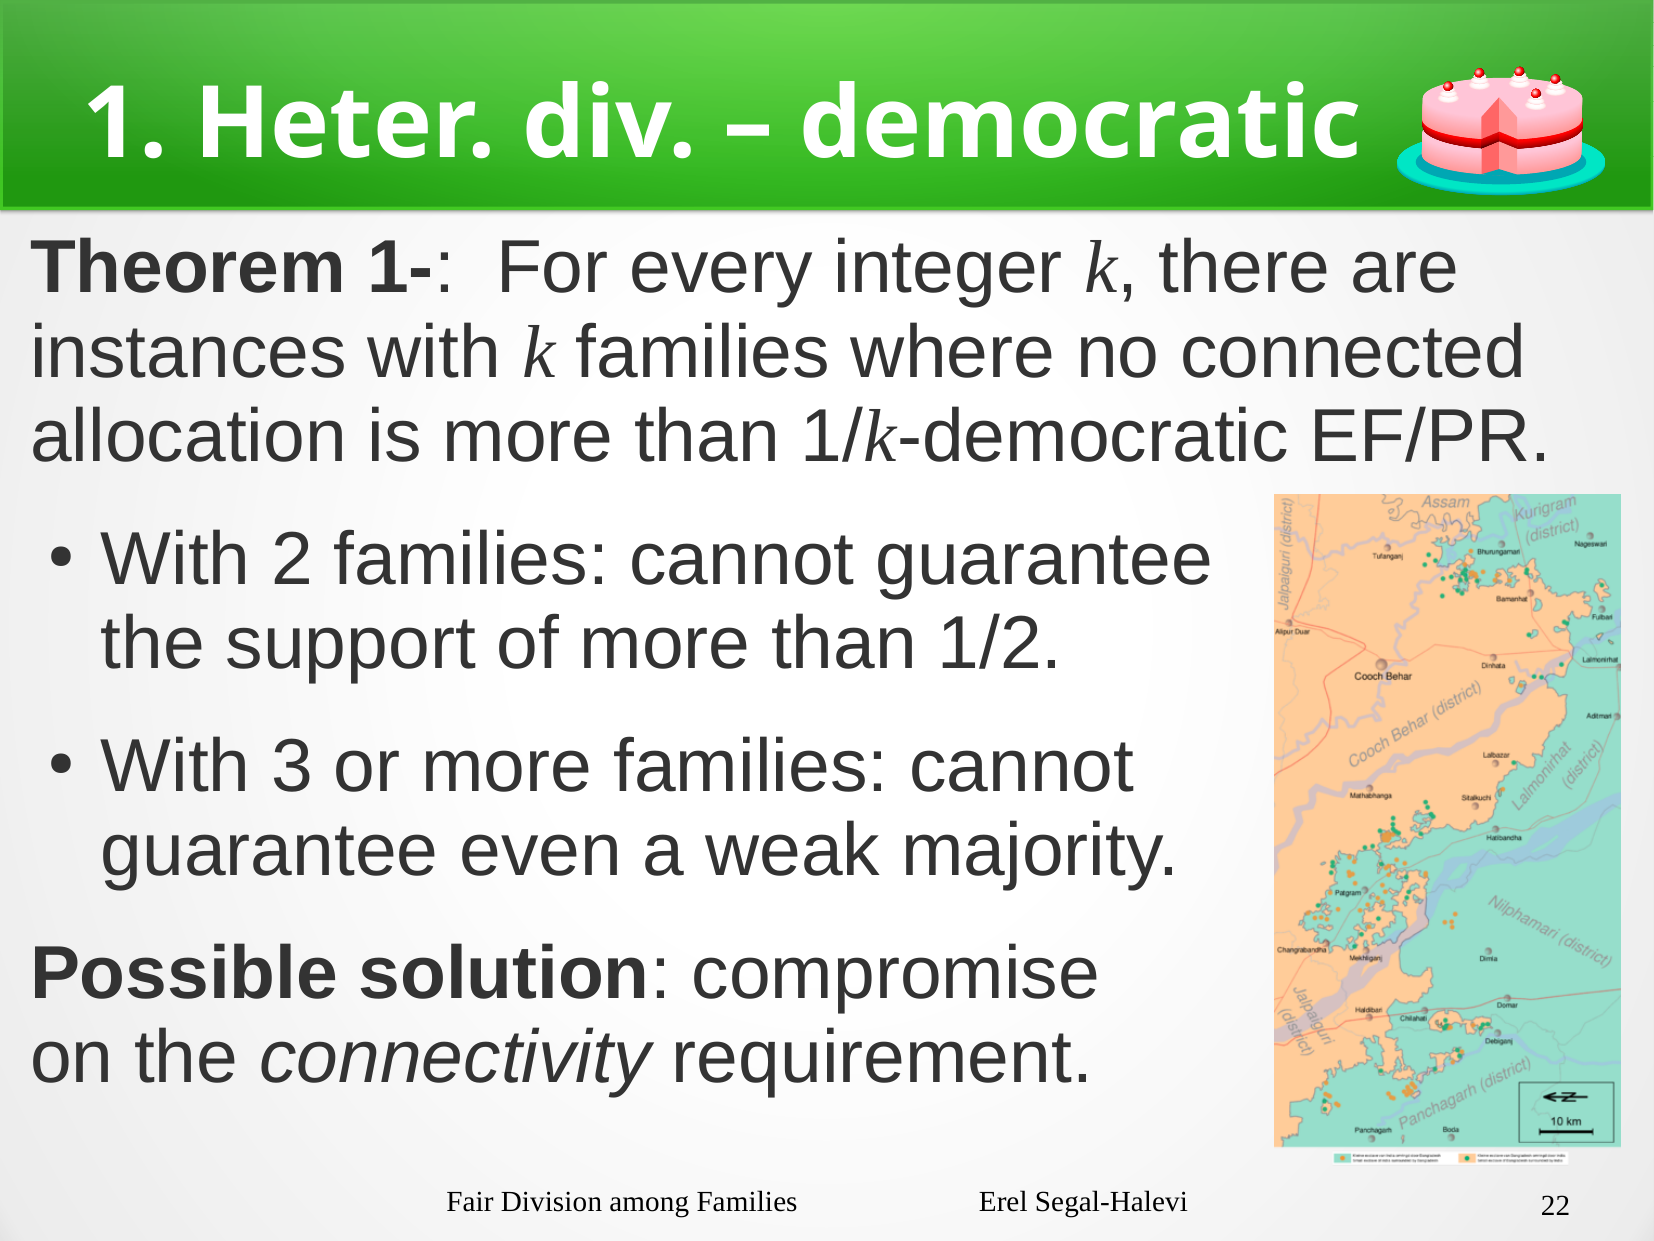

1. Heter. div. – democratic
# Theorem 1-: For every integer k, there are instances with k families where no connected allocation is more than 1/k-democratic EF/PR.
With 2 families: cannot guarantee
the support of more than 1/2.
With 3 or more families: cannot
guarantee even a weak majority.
Possible solution: compromise
on the connectivity requirement.
Fair Division among Families Erel Segal-Halevi
22